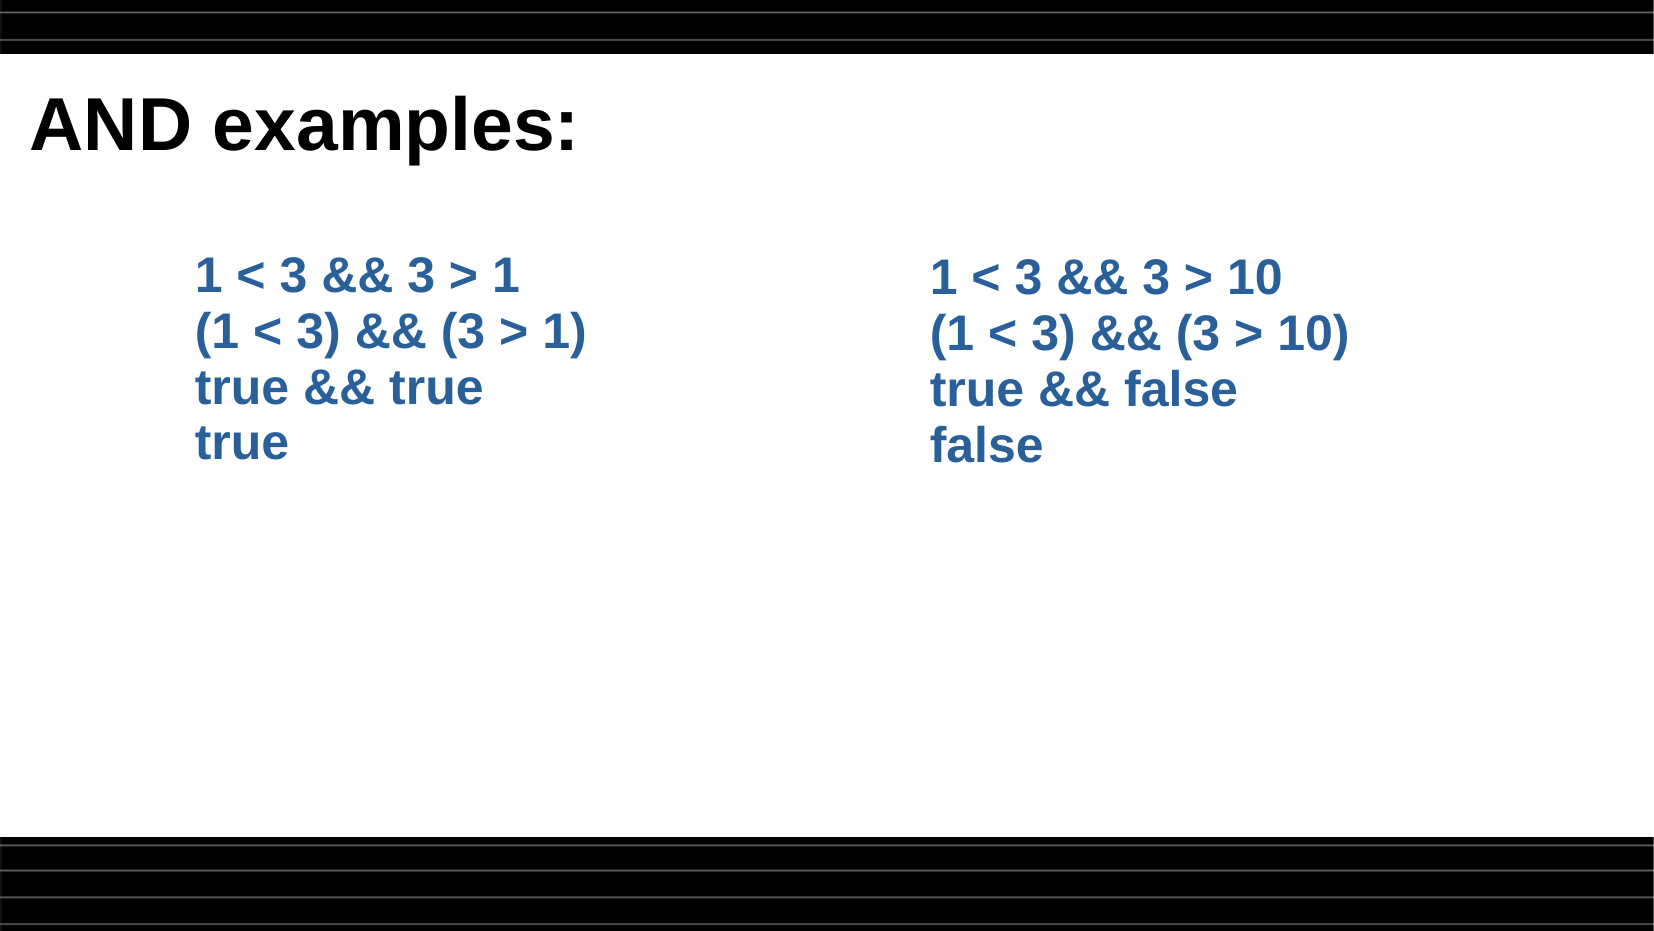

AND examples:
1 < 3 && 3 > 1
(1 < 3) && (3 > 1)
true && true
true
1 < 3 && 3 > 10
(1 < 3) && (3 > 10)
true && false
false